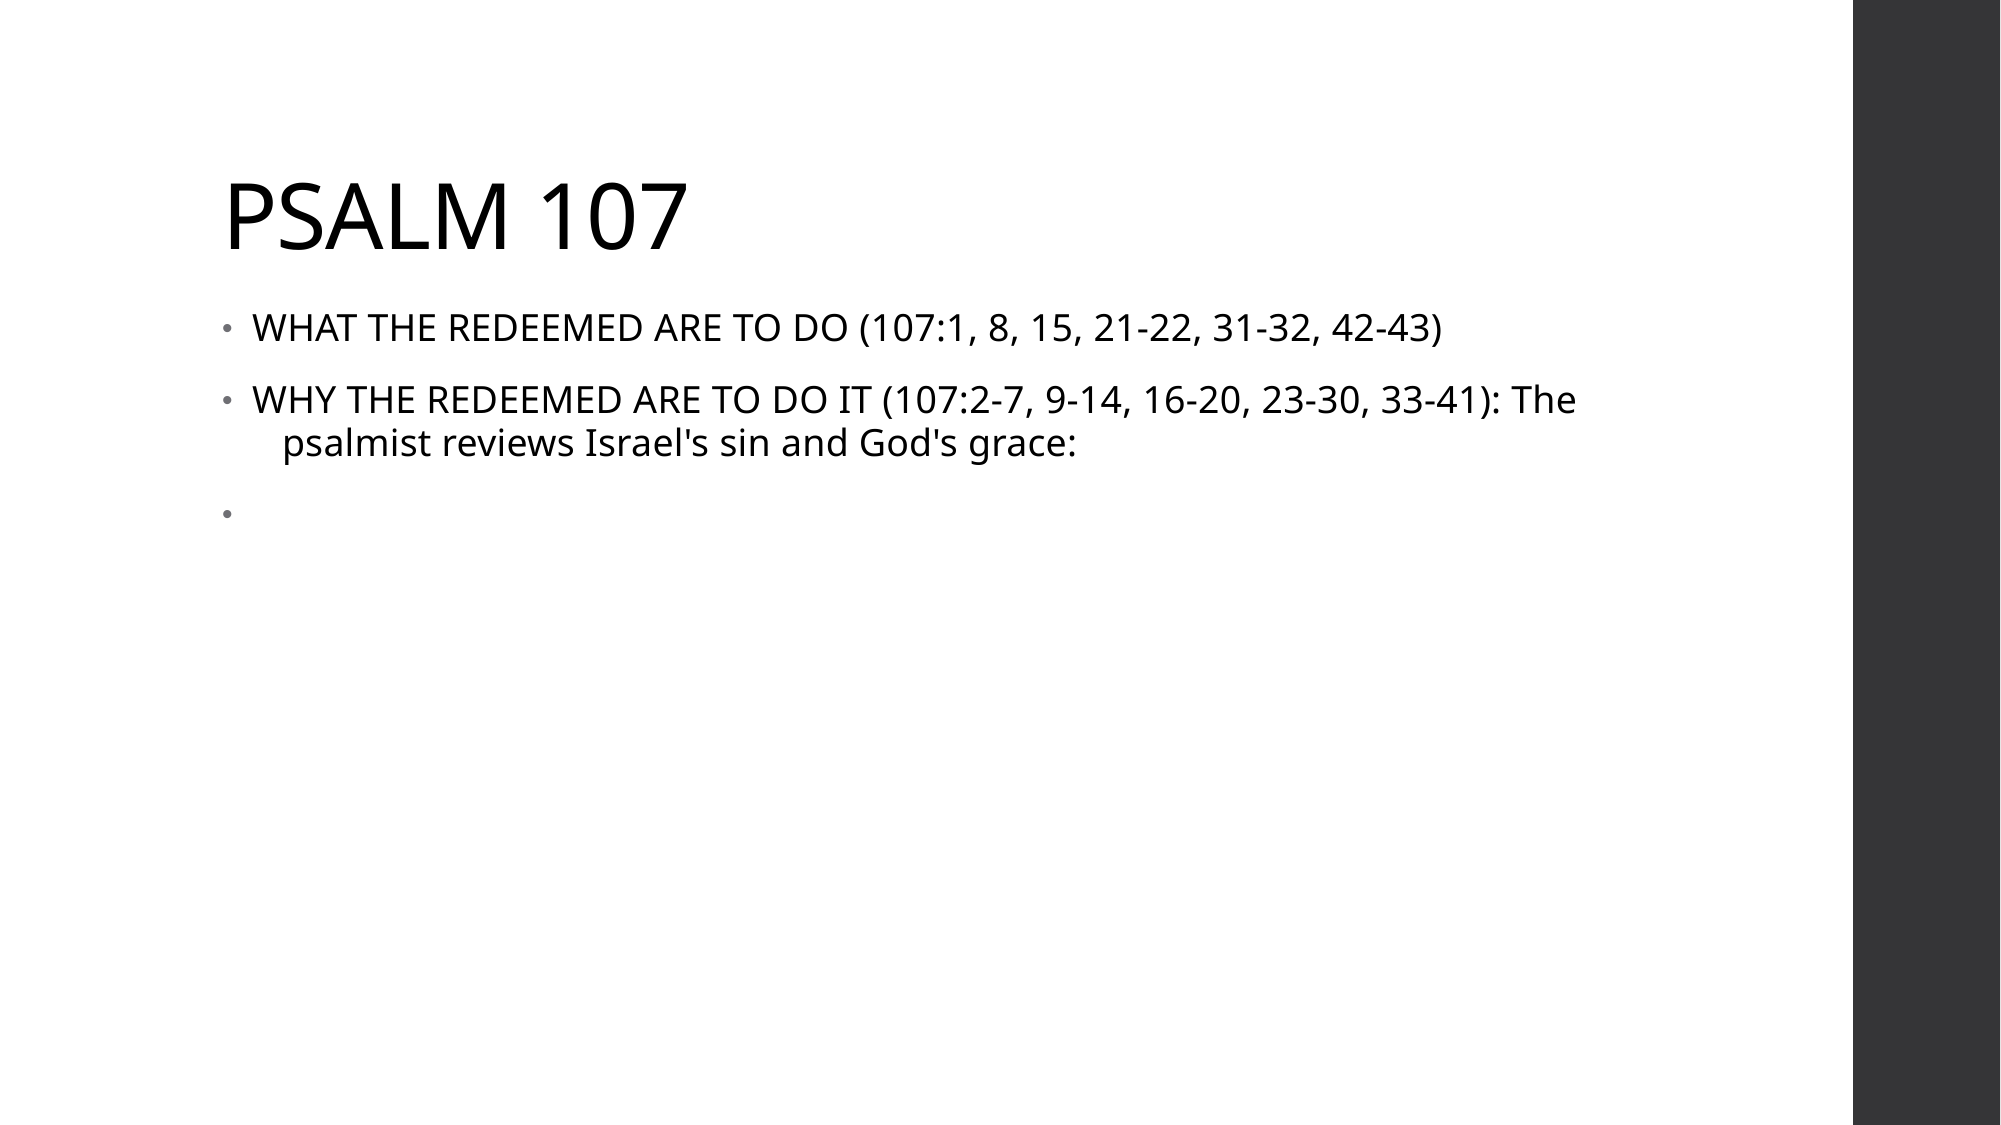

# PSALM 107
WHAT THE REDEEMED ARE TO DO (107:1, 8, 15, 21-22, 31-32, 42-43)
WHY THE REDEEMED ARE TO DO IT (107:2-7, 9-14, 16-20, 23-30, 33-41): The psalmist reviews Israel's sin and God's grace: